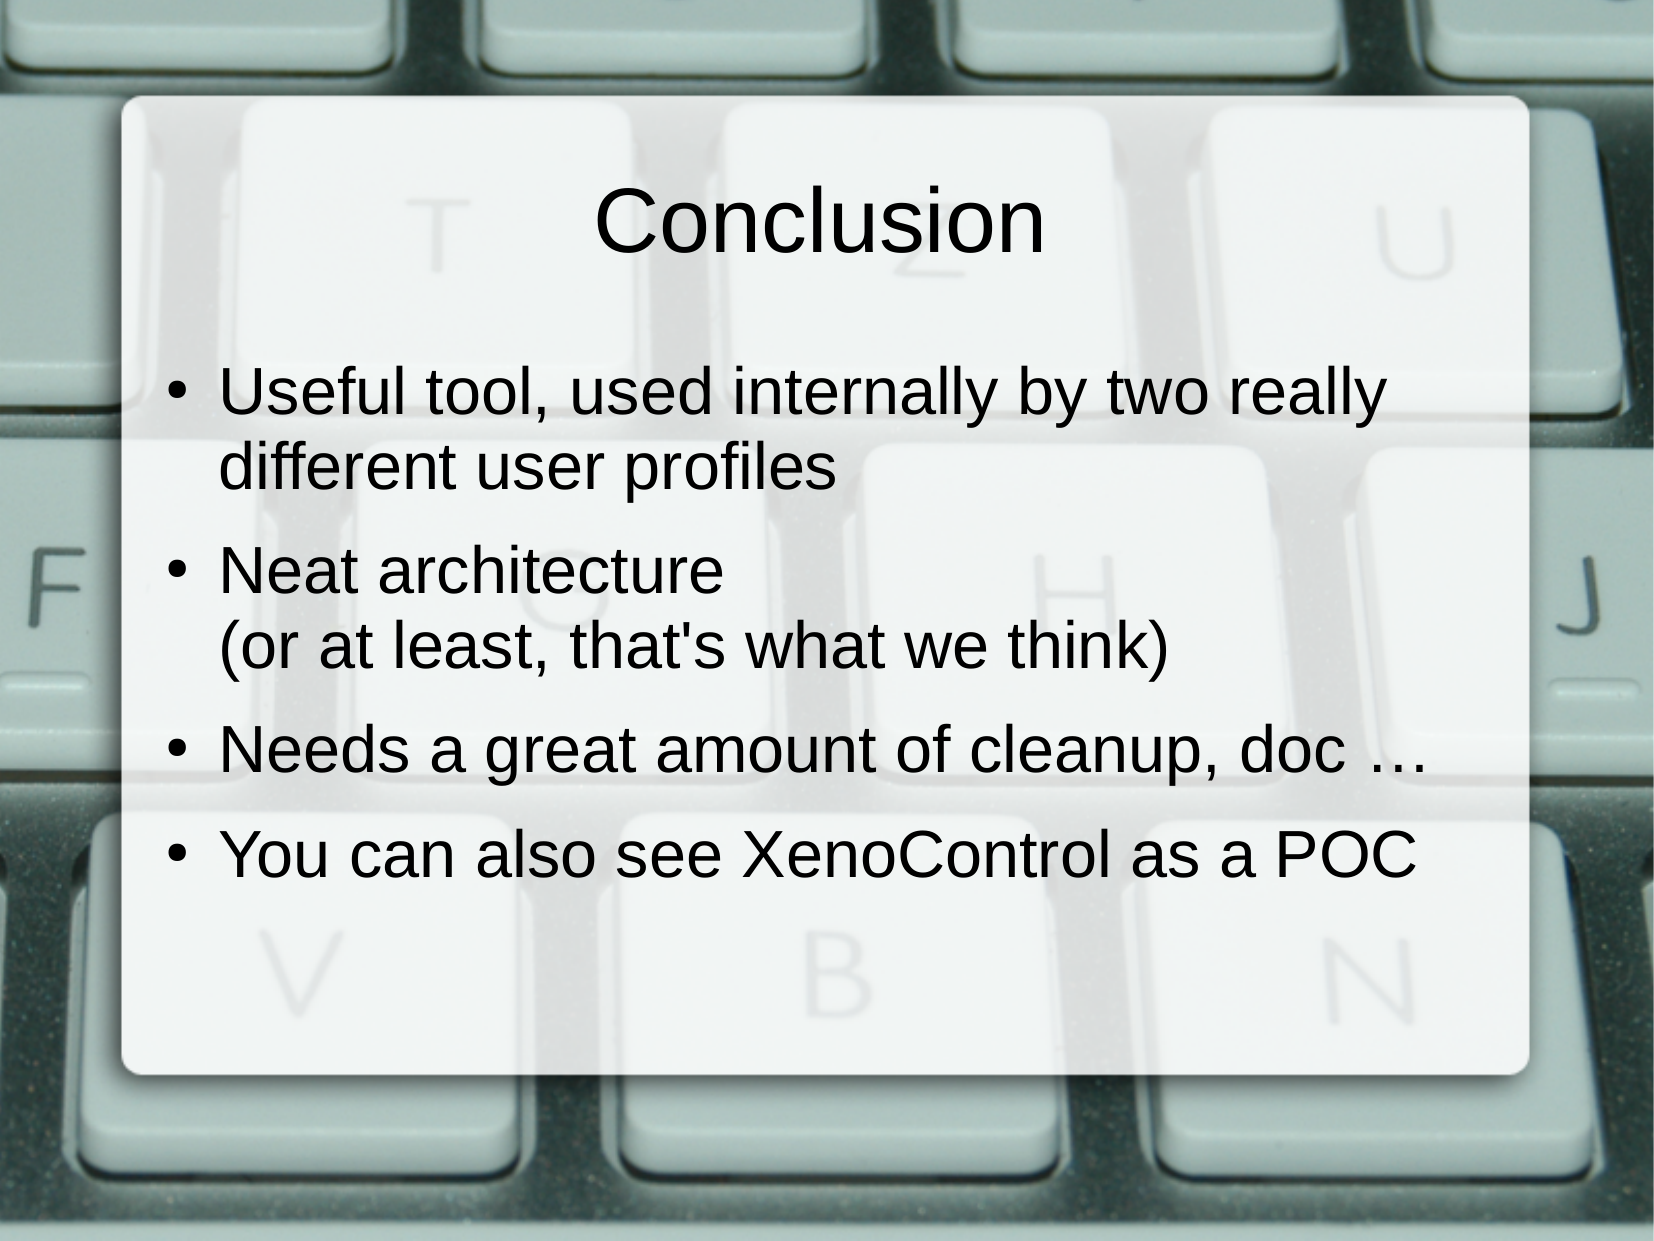

# Conclusion
Useful tool, used internally by two really different user profiles
Neat architecture
(or at least, that's what we think)
Needs a great amount of cleanup, doc …
You can also see XenoControl as a POC